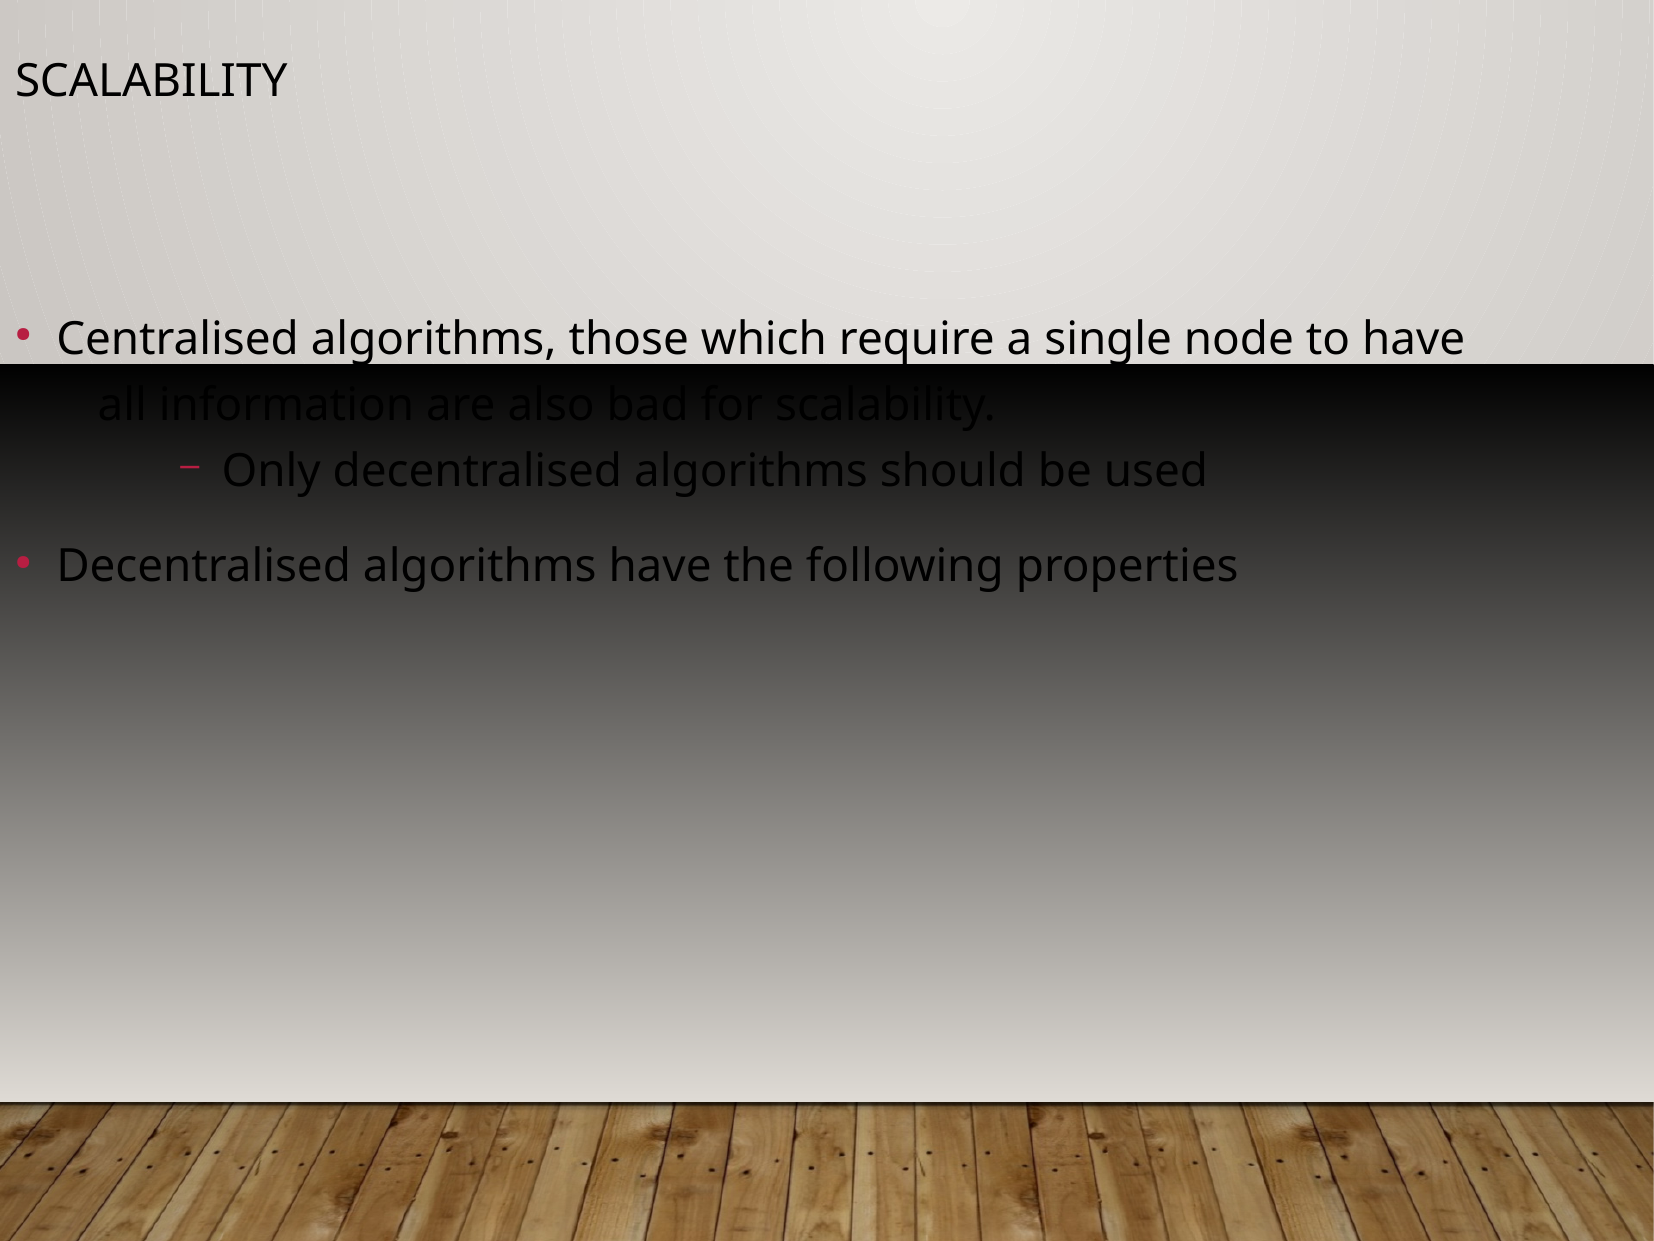

# Scalability
Centralised algorithms, those which require a single node to have all information are also bad for scalability.
Only decentralised algorithms should be used
Decentralised algorithms have the following properties